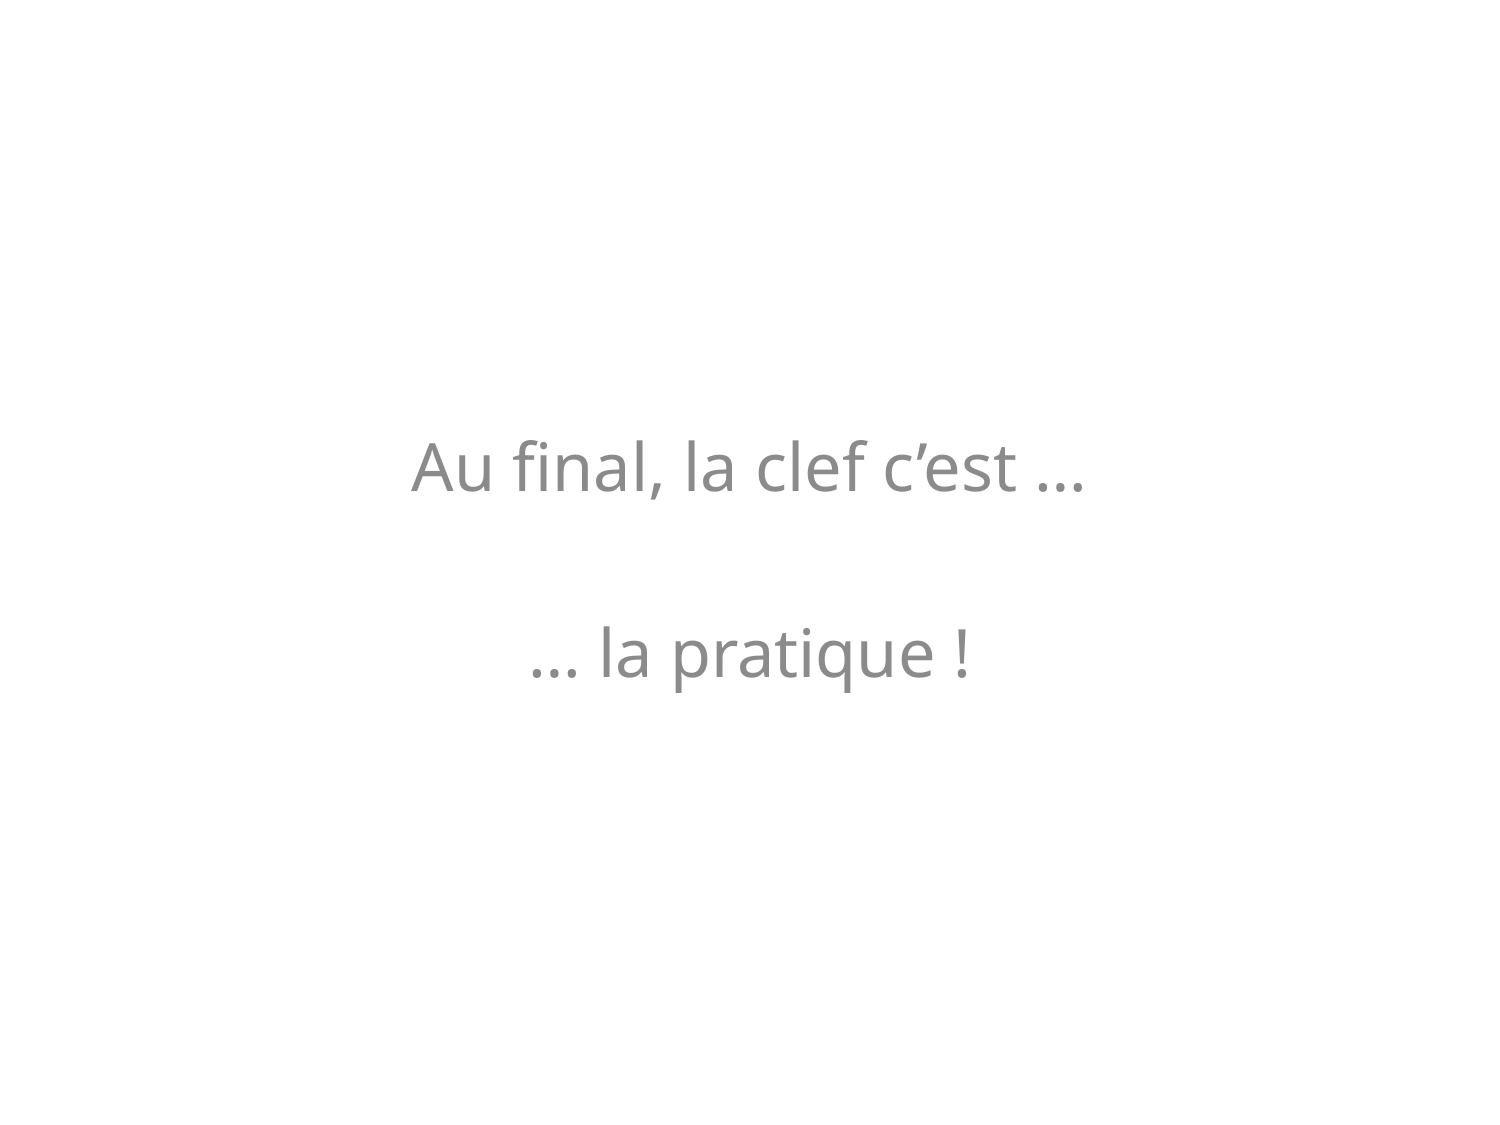

Au final, la clef c’est …
… la pratique !